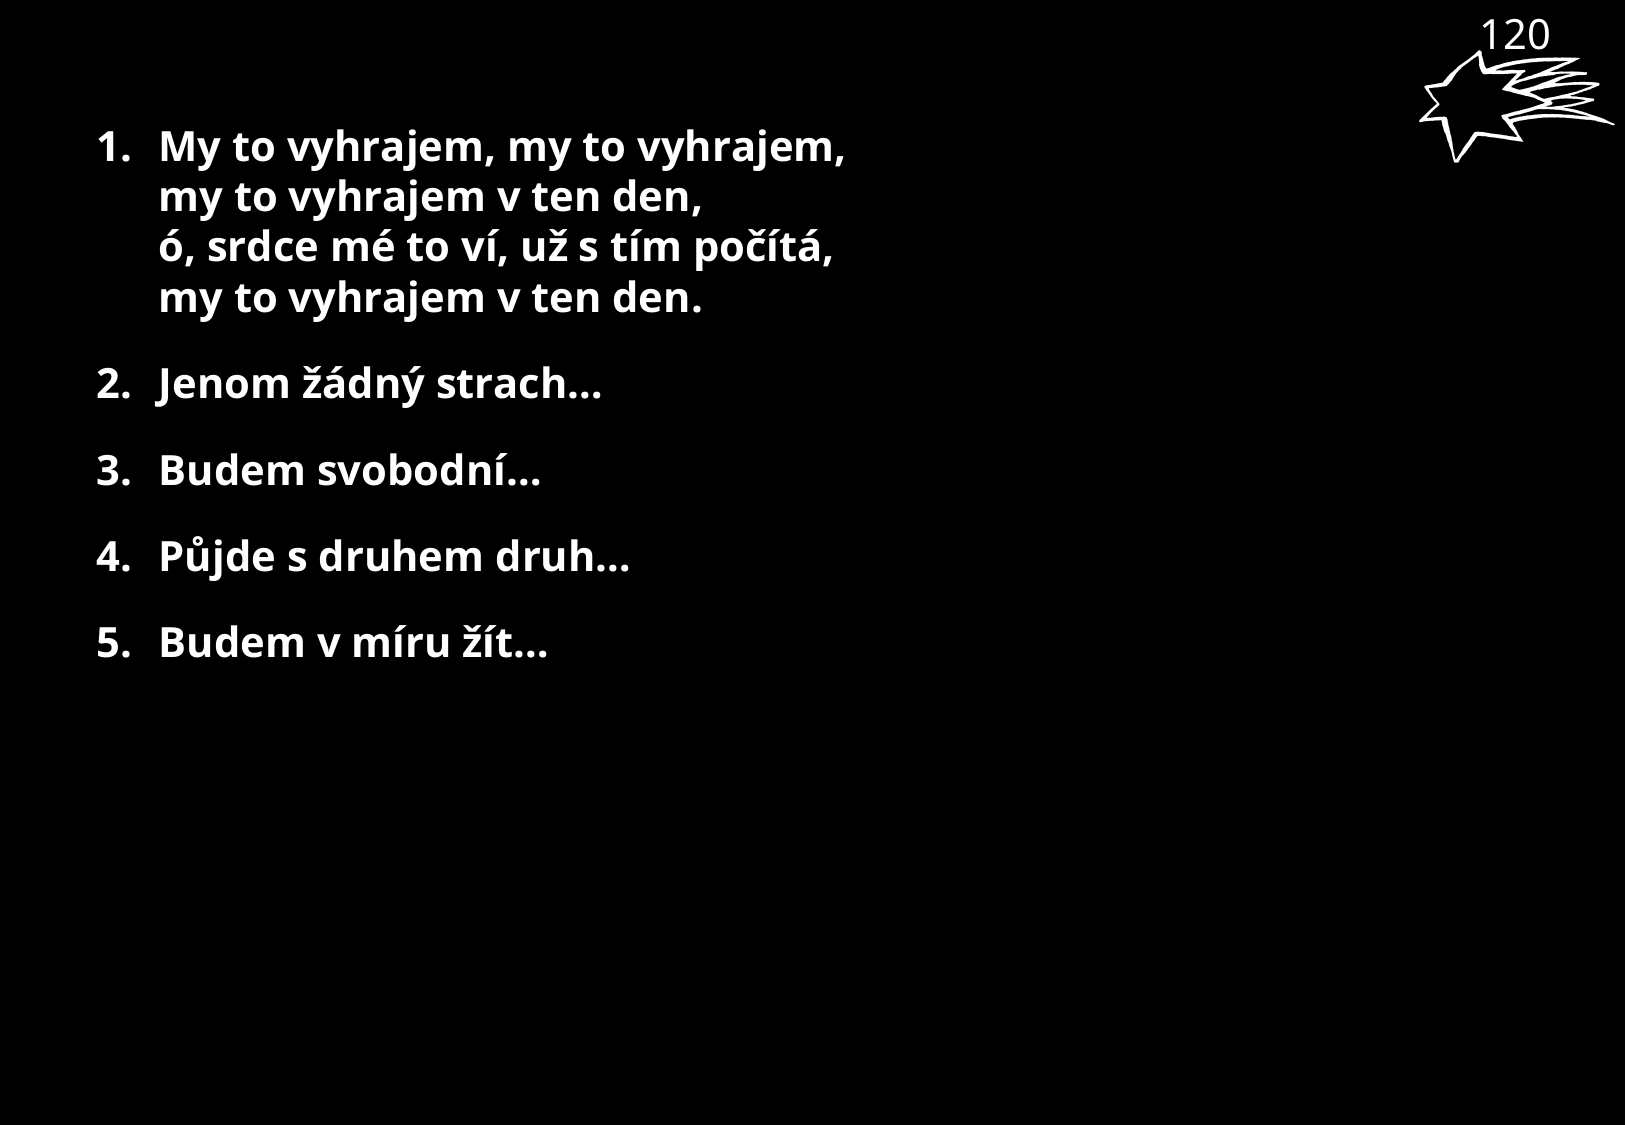

120
# My to vyhrajem, my to vyhrajem, my to vyhrajem v ten den, ó, srdce mé to ví, už s tím počítá, my to vyhrajem v ten den.
Jenom žádný strach…
Budem svobodní…
Půjde s druhem druh…
Budem v míru žít…